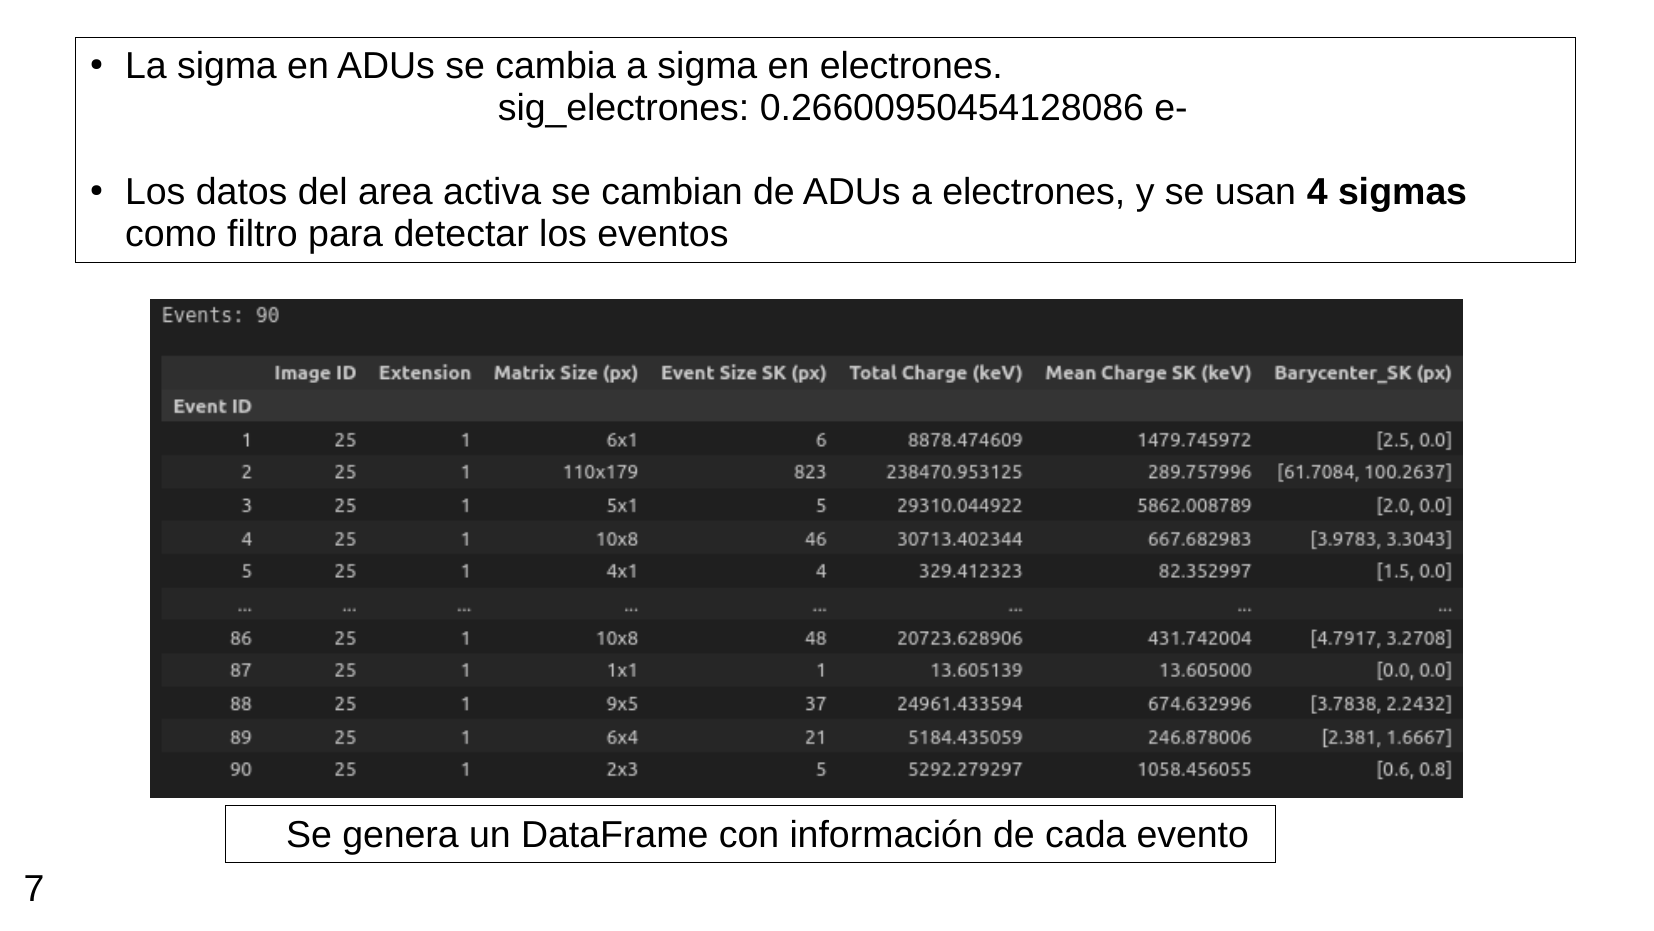

La sigma en ADUs se cambia a sigma en electrones.
sig_electrones: 0.26600950454128086 e-
Los datos del area activa se cambian de ADUs a electrones, y se usan 4 sigmas como filtro para detectar los eventos
Se genera un DataFrame con información de cada evento